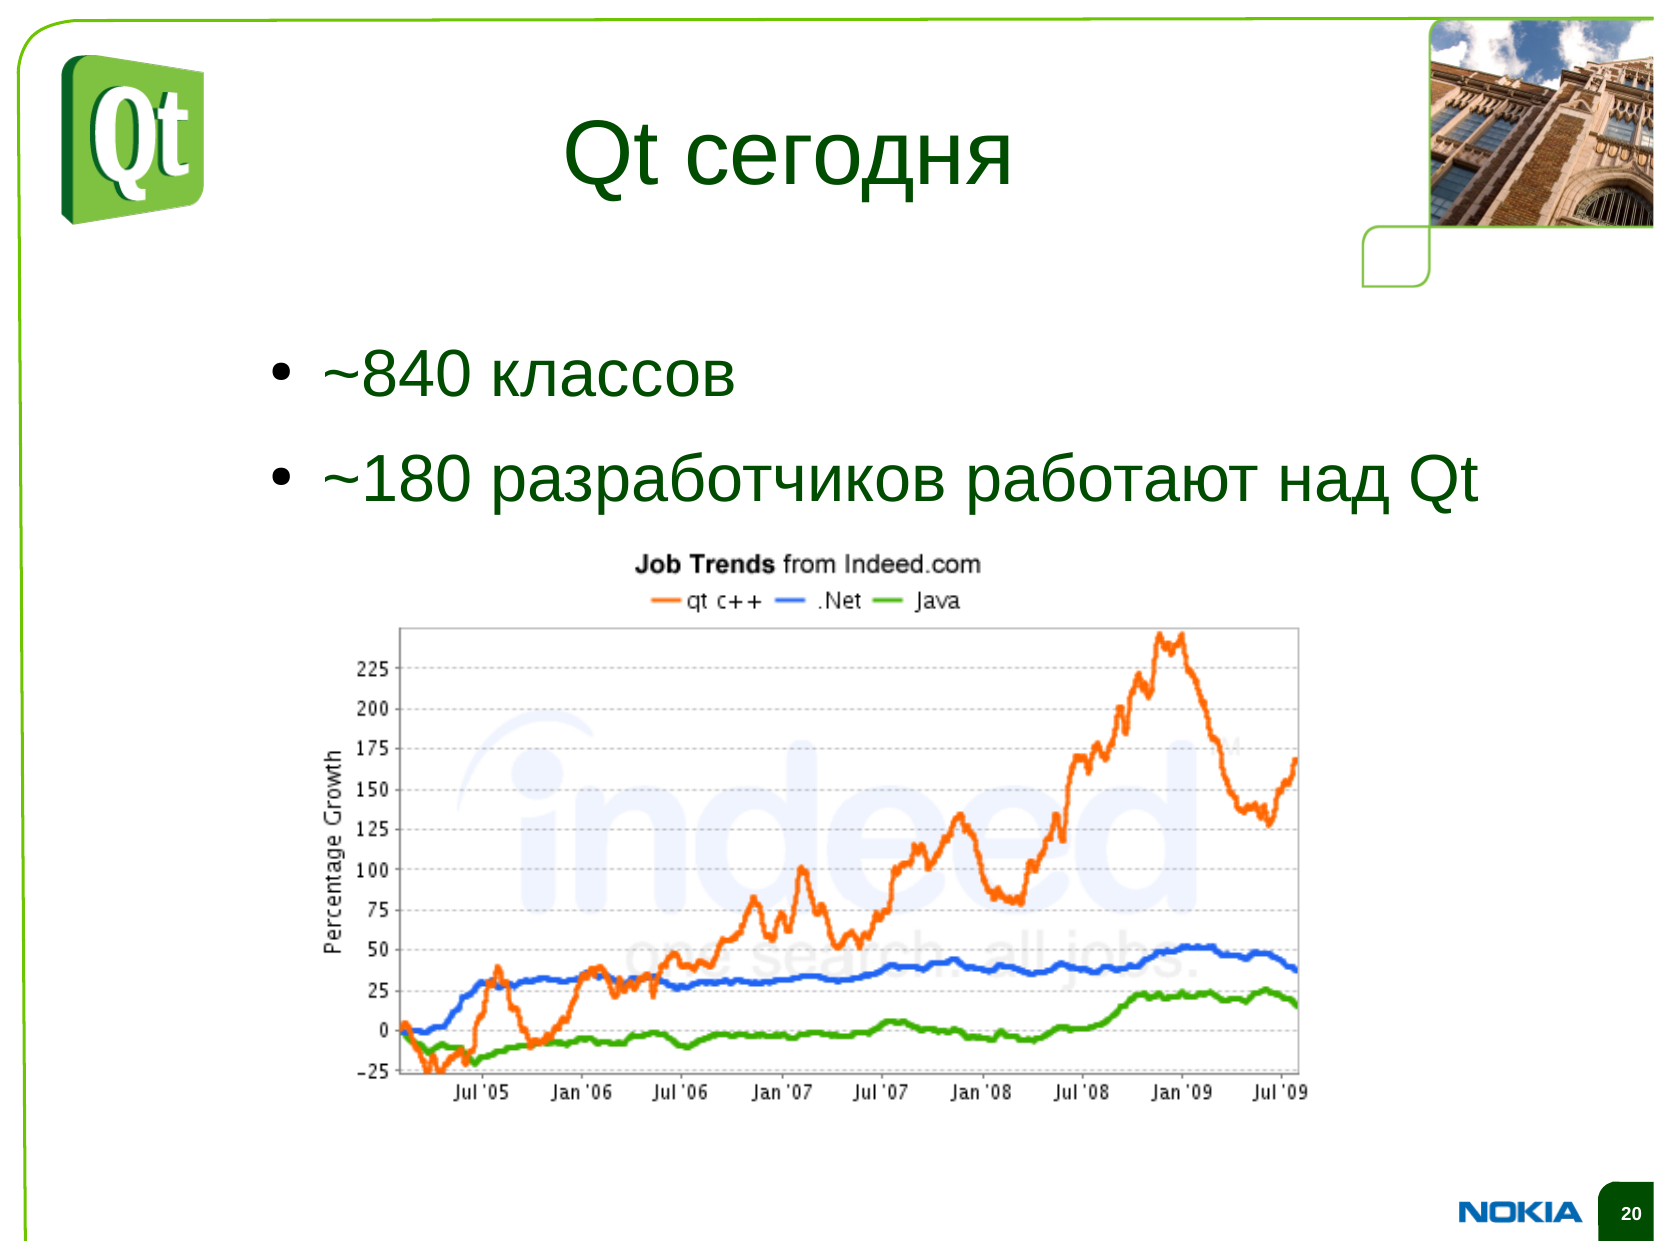

# Qt сегодня
~840 классов
~180 разработчиков работают над Qt